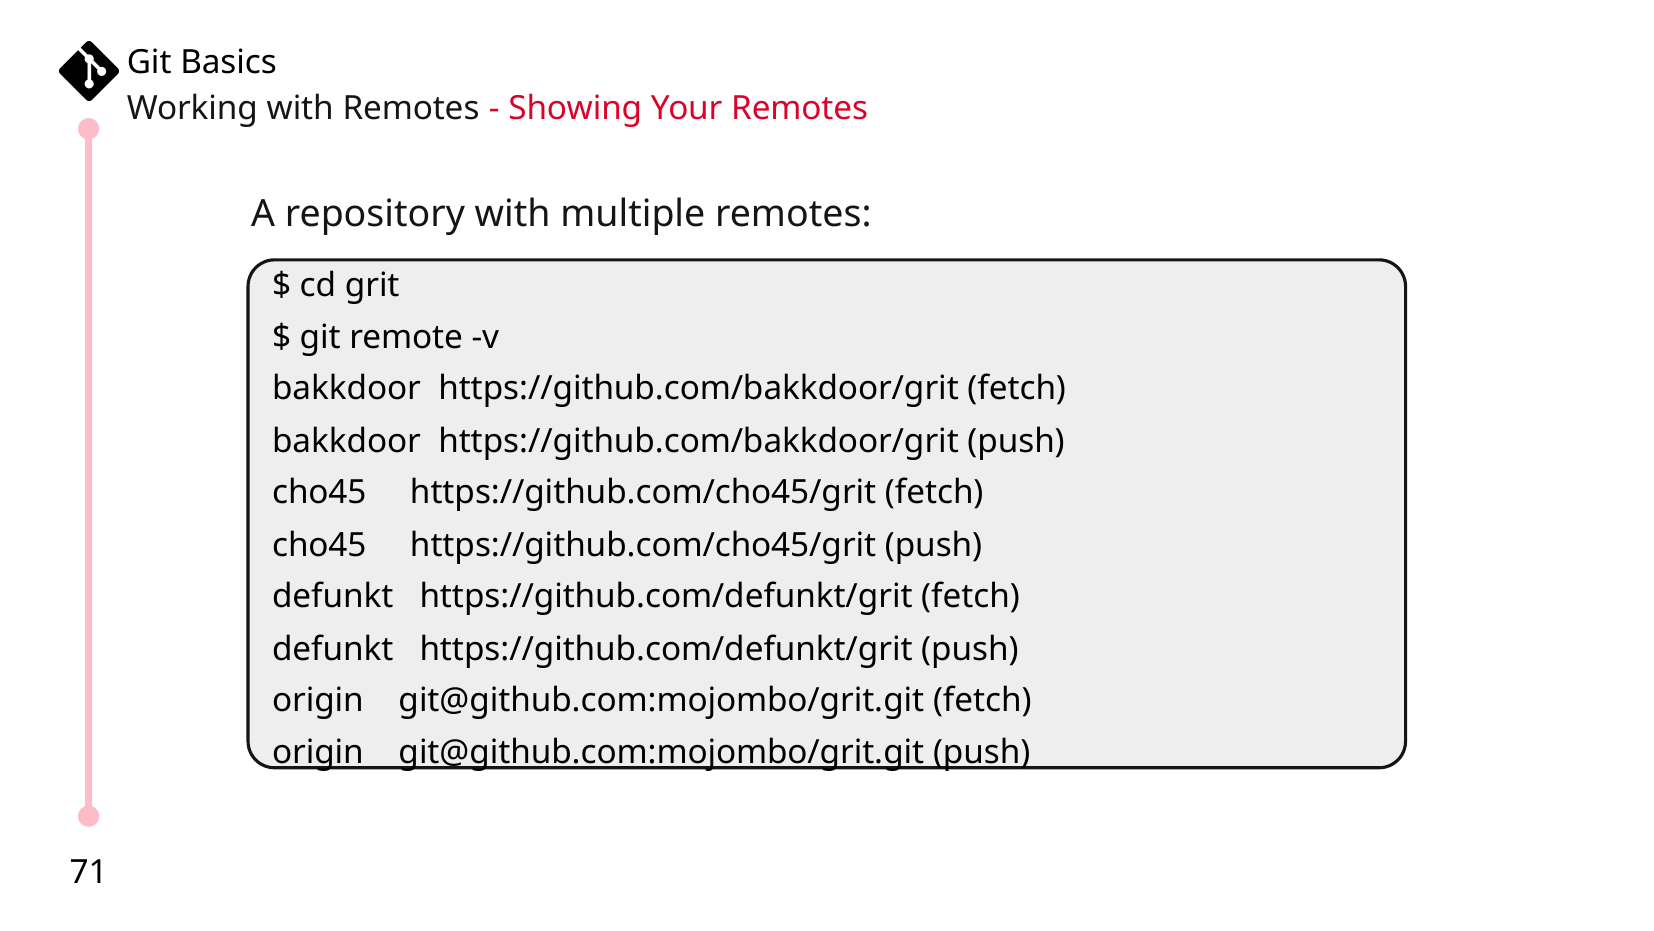

Git Basics
Working with Remotes - Showing Your Remotes
A repository with multiple remotes:
$ cd grit
$ git remote -v
bakkdoor https://github.com/bakkdoor/grit (fetch)
bakkdoor https://github.com/bakkdoor/grit (push)
cho45 https://github.com/cho45/grit (fetch)
cho45 https://github.com/cho45/grit (push)
defunkt https://github.com/defunkt/grit (fetch)
defunkt https://github.com/defunkt/grit (push)
origin git@github.com:mojombo/grit.git (fetch)
origin git@github.com:mojombo/grit.git (push)
71